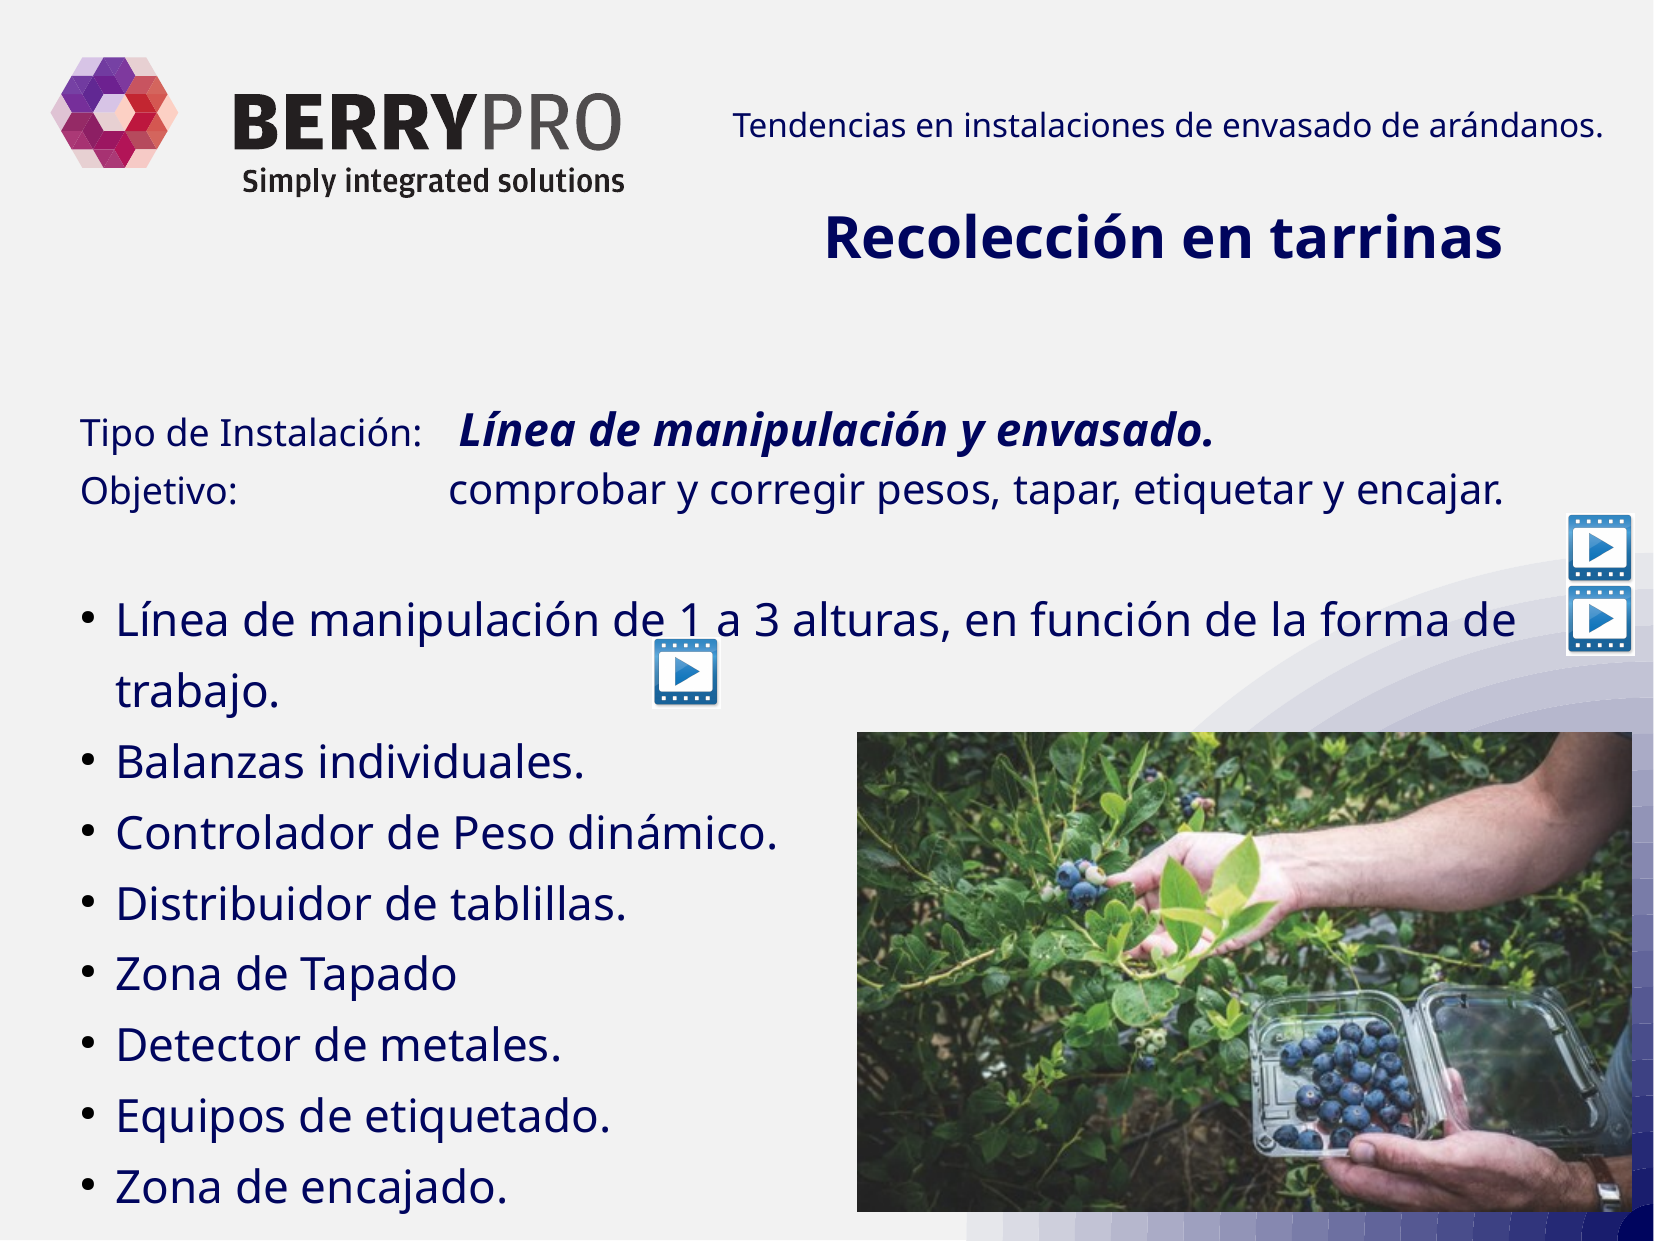

Tendencias en instalaciones de envasado de arándanos.
Recolección en tarrinas
Tipo de Instalación:	 Línea de manipulación y envasado.
Objetivo: 			comprobar y corregir pesos, tapar, etiquetar y encajar.
Línea de manipulación de 1 a 3 alturas, en función de la forma de trabajo.
Balanzas individuales.
Controlador de Peso dinámico.
Distribuidor de tablillas.
Zona de Tapado
Detector de metales.
Equipos de etiquetado.
Zona de encajado.